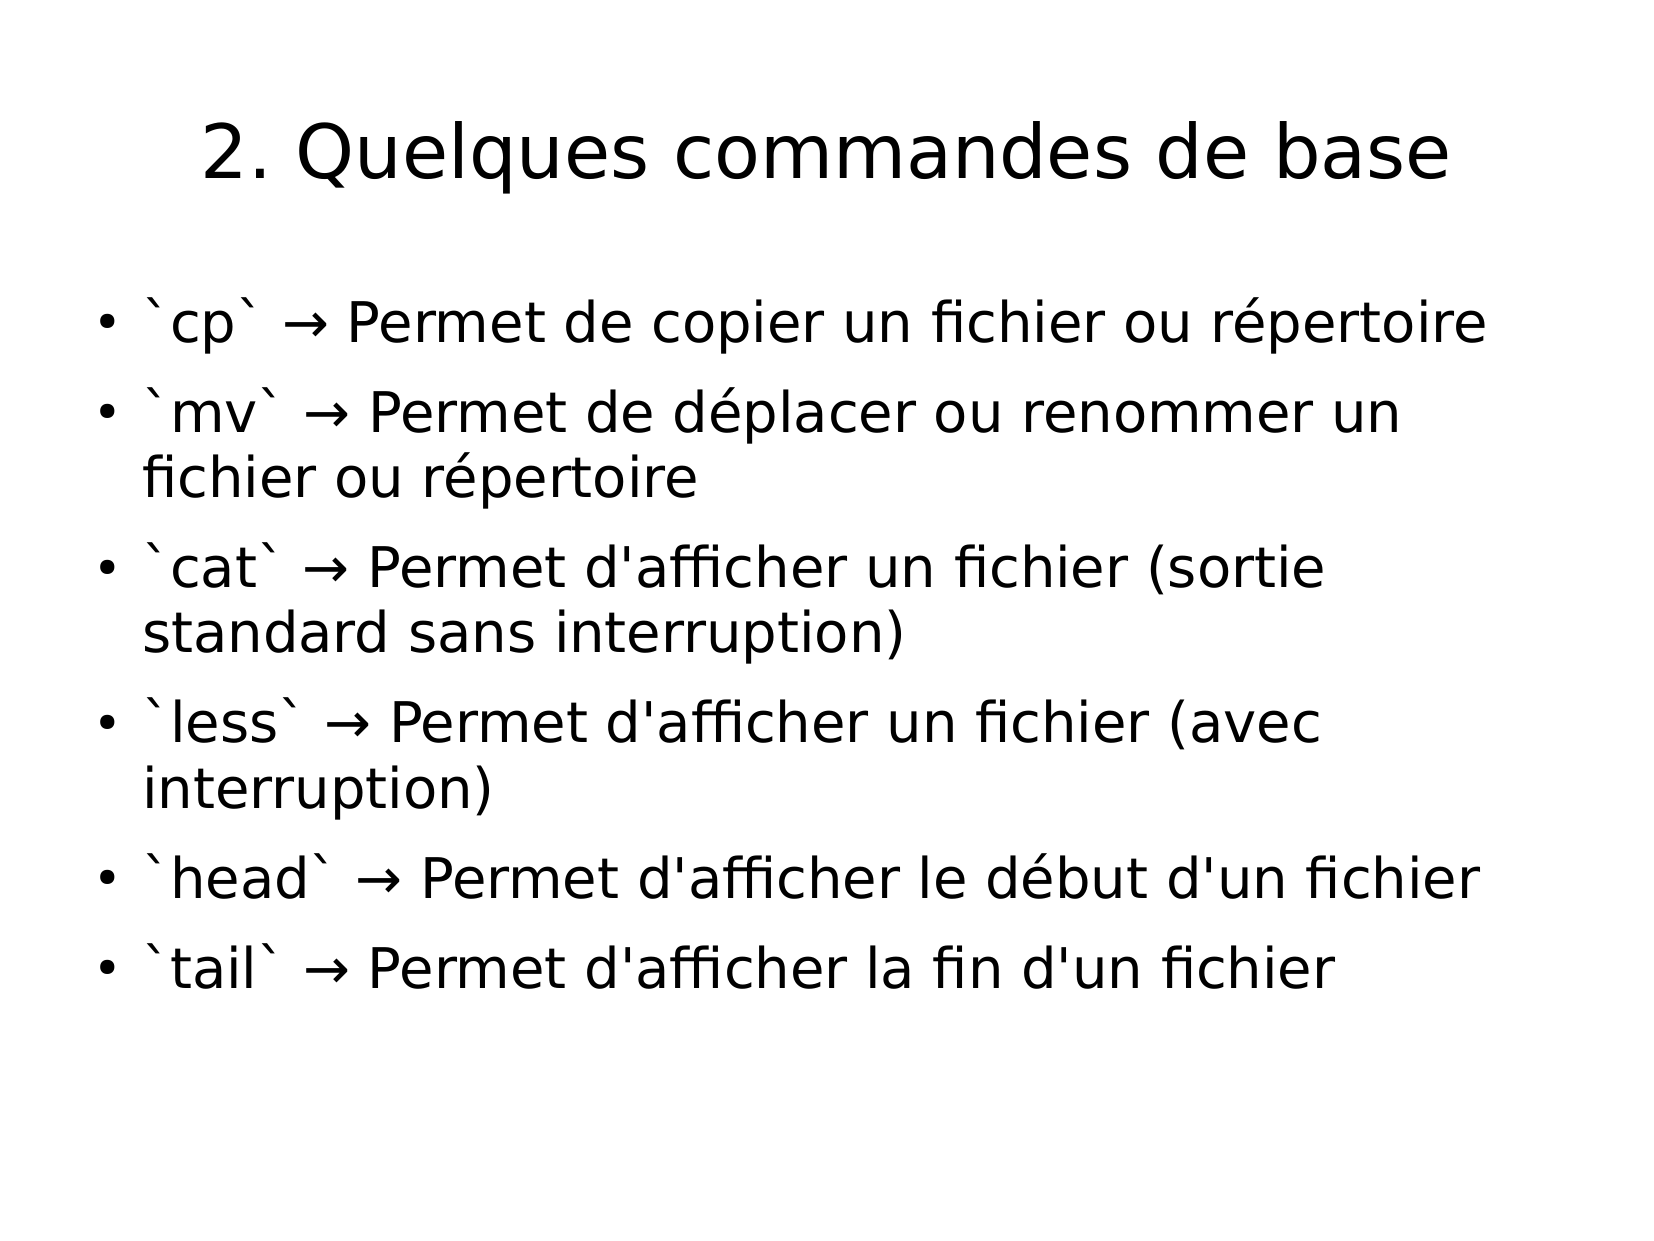

# 2. Quelques commandes de base
`cp` → Permet de copier un fichier ou répertoire
`mv` → Permet de déplacer ou renommer un fichier ou répertoire
`cat` → Permet d'afficher un fichier (sortie standard sans interruption)
`less` → Permet d'afficher un fichier (avec interruption)
`head` → Permet d'afficher le début d'un fichier
`tail` → Permet d'afficher la fin d'un fichier